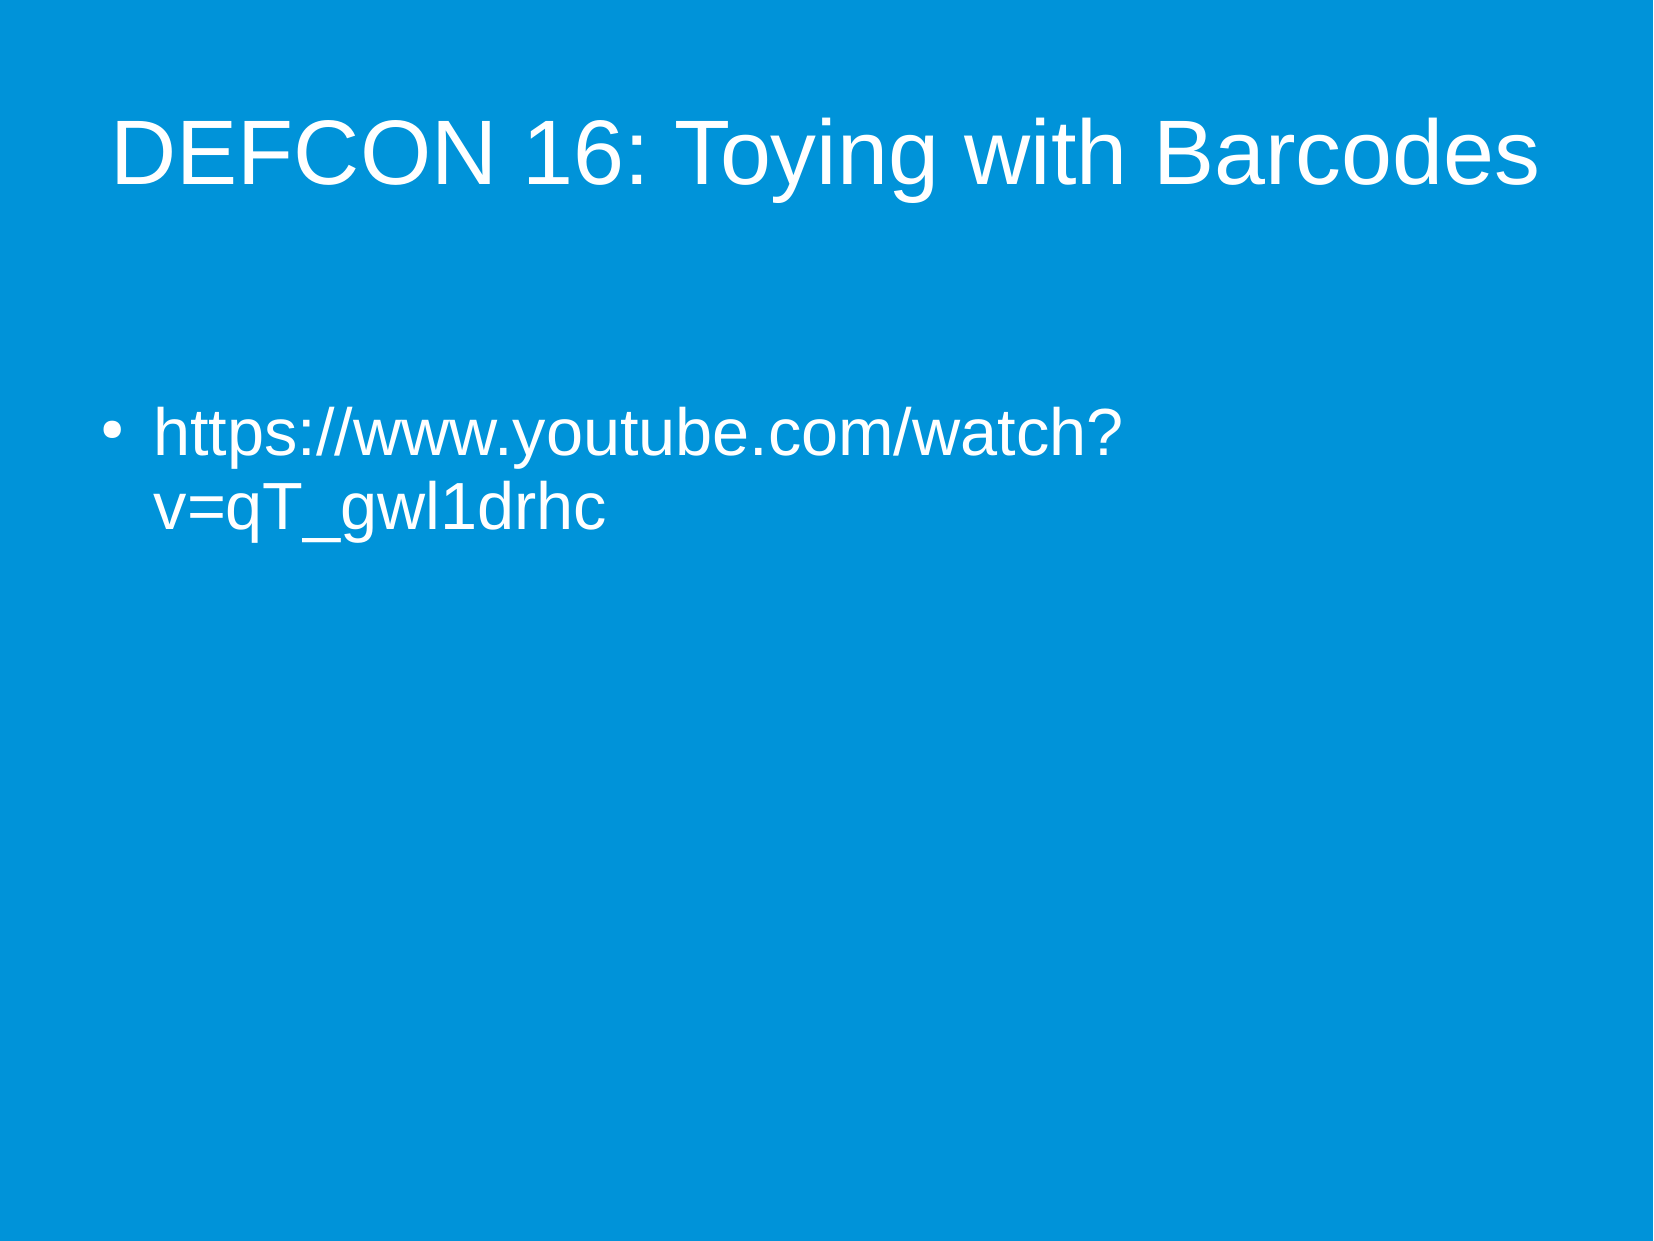

# DEFCON 16: Toying with Barcodes
https://www.youtube.com/watch?v=qT_gwl1drhc